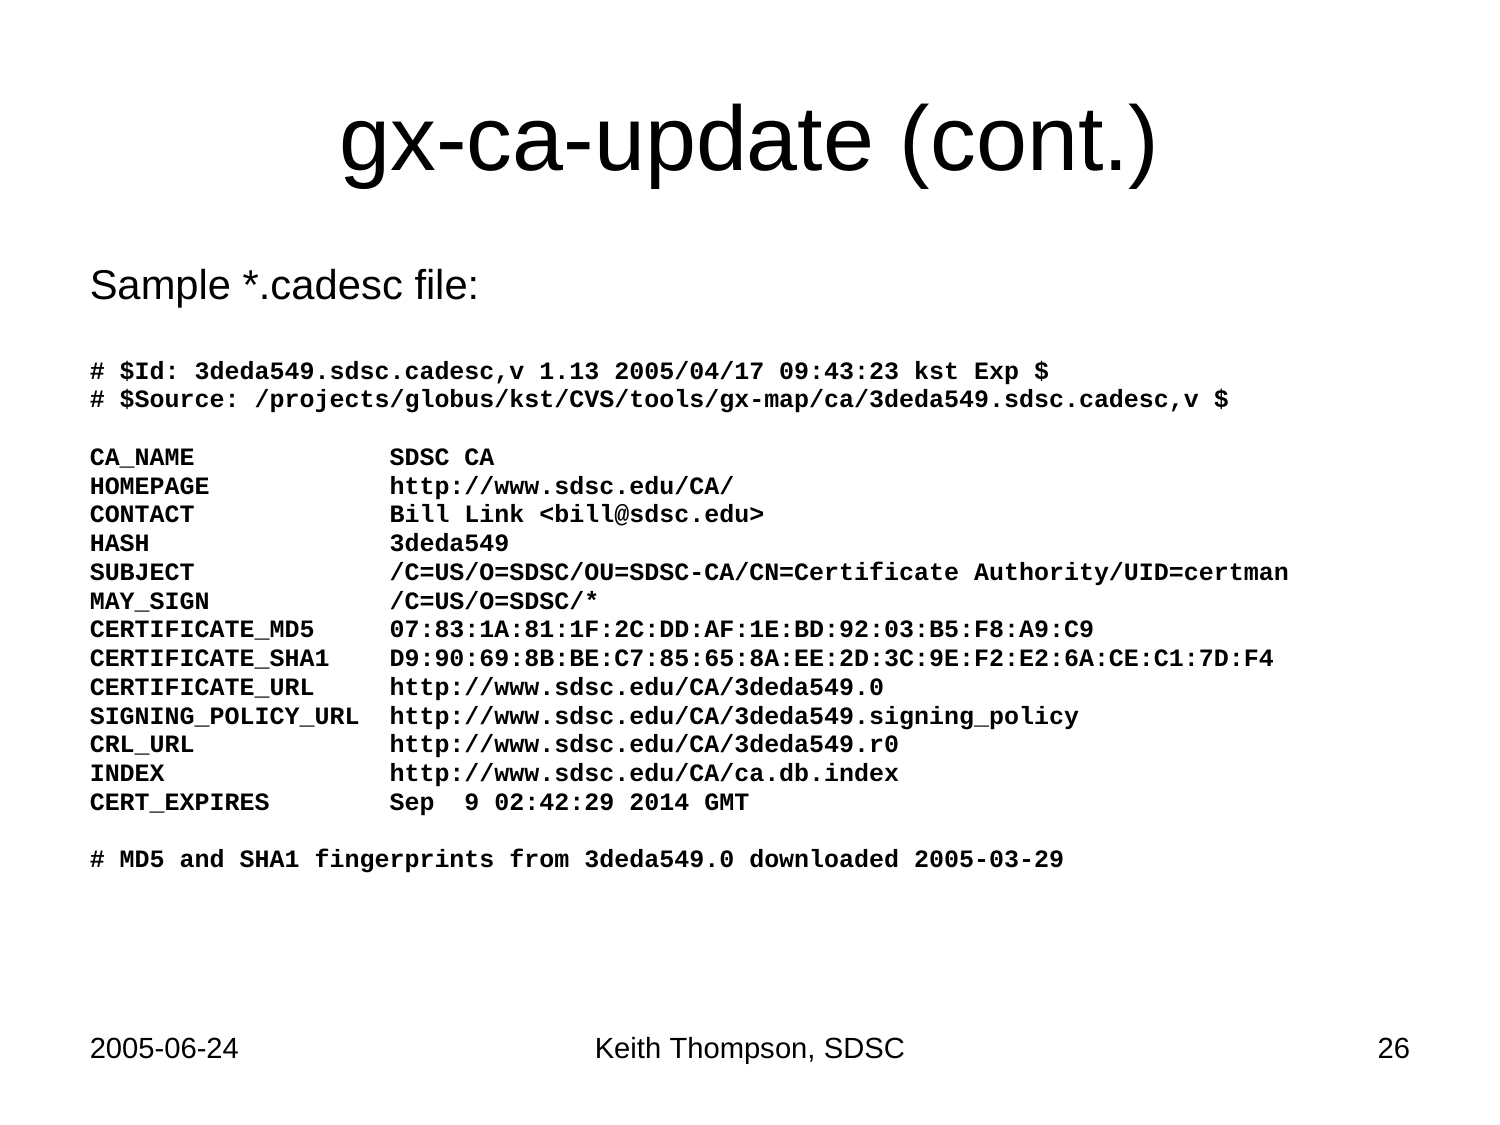

# gx-ca-update (cont.)
Sample *.cadesc file:
# $Id: 3deda549.sdsc.cadesc,v 1.13 2005/04/17 09:43:23 kst Exp $
# $Source: /projects/globus/kst/CVS/tools/gx-map/ca/3deda549.sdsc.cadesc,v $
CA_NAME SDSC CA
HOMEPAGE http://www.sdsc.edu/CA/
CONTACT Bill Link <bill@sdsc.edu>
HASH 3deda549
SUBJECT /C=US/O=SDSC/OU=SDSC-CA/CN=Certificate Authority/UID=certman
MAY_SIGN /C=US/O=SDSC/*
CERTIFICATE_MD5 07:83:1A:81:1F:2C:DD:AF:1E:BD:92:03:B5:F8:A9:C9
CERTIFICATE_SHA1 D9:90:69:8B:BE:C7:85:65:8A:EE:2D:3C:9E:F2:E2:6A:CE:C1:7D:F4
CERTIFICATE_URL http://www.sdsc.edu/CA/3deda549.0
SIGNING_POLICY_URL http://www.sdsc.edu/CA/3deda549.signing_policy
CRL_URL http://www.sdsc.edu/CA/3deda549.r0
INDEX http://www.sdsc.edu/CA/ca.db.index
CERT_EXPIRES Sep 9 02:42:29 2014 GMT
# MD5 and SHA1 fingerprints from 3deda549.0 downloaded 2005-03-29
2005-06-24
Keith Thompson, SDSC
26